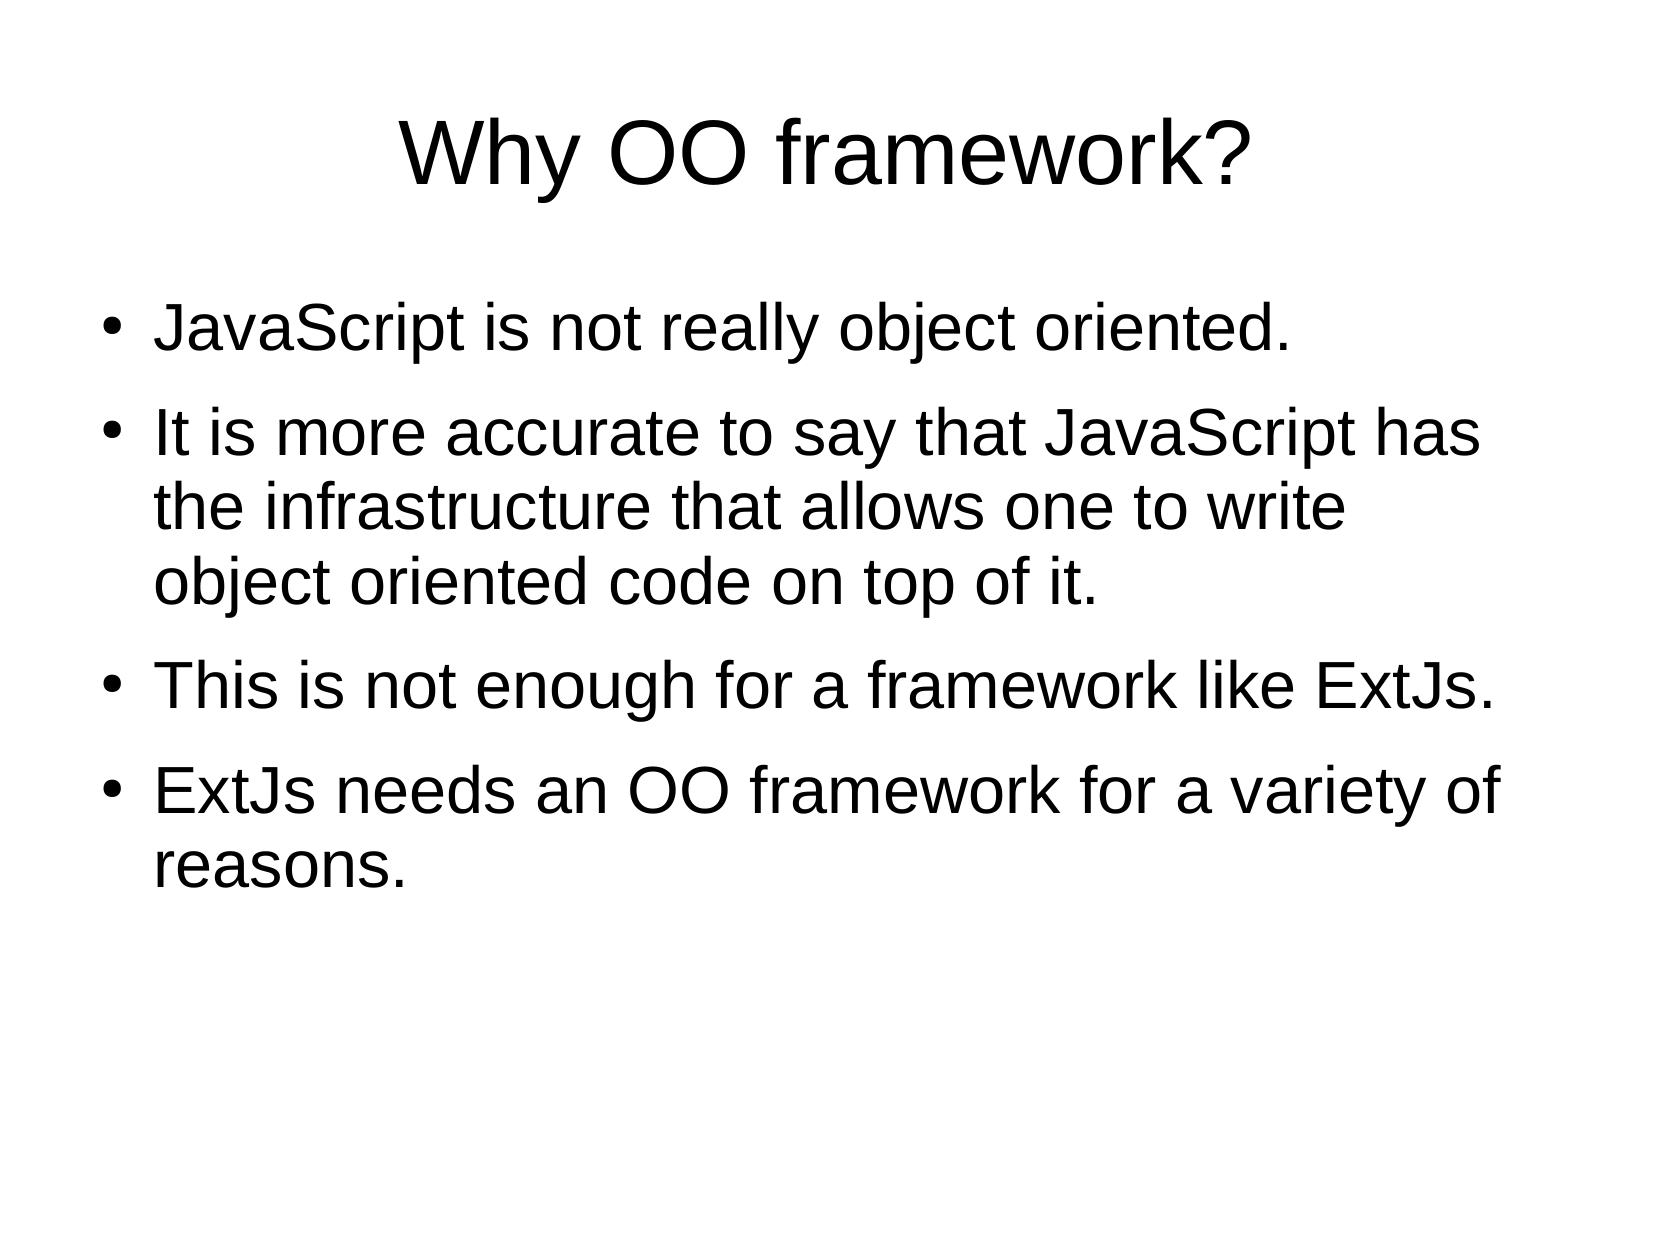

# Why OO framework?
JavaScript is not really object oriented.
It is more accurate to say that JavaScript has the infrastructure that allows one to write object oriented code on top of it.
This is not enough for a framework like ExtJs.
ExtJs needs an OO framework for a variety of reasons.